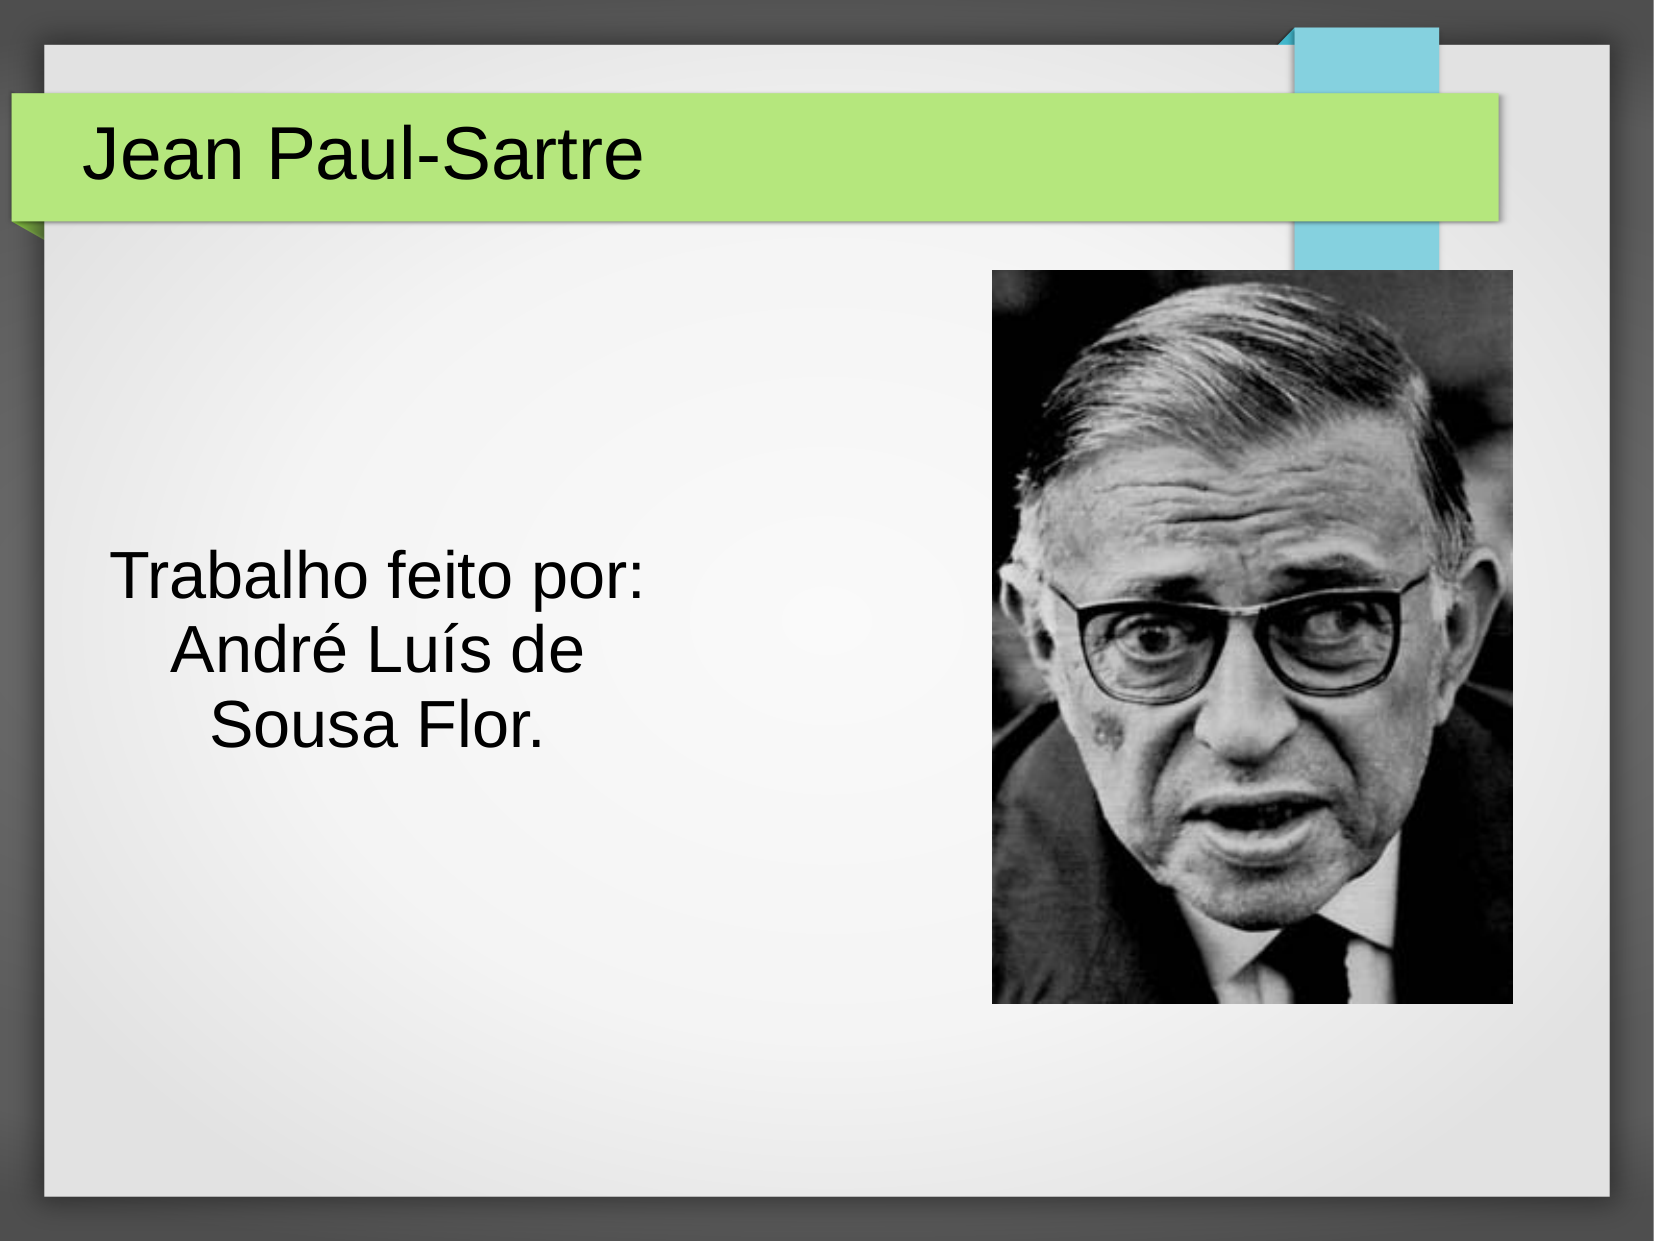

# Jean Paul-Sartre
Trabalho feito por: André Luís de Sousa Flor.